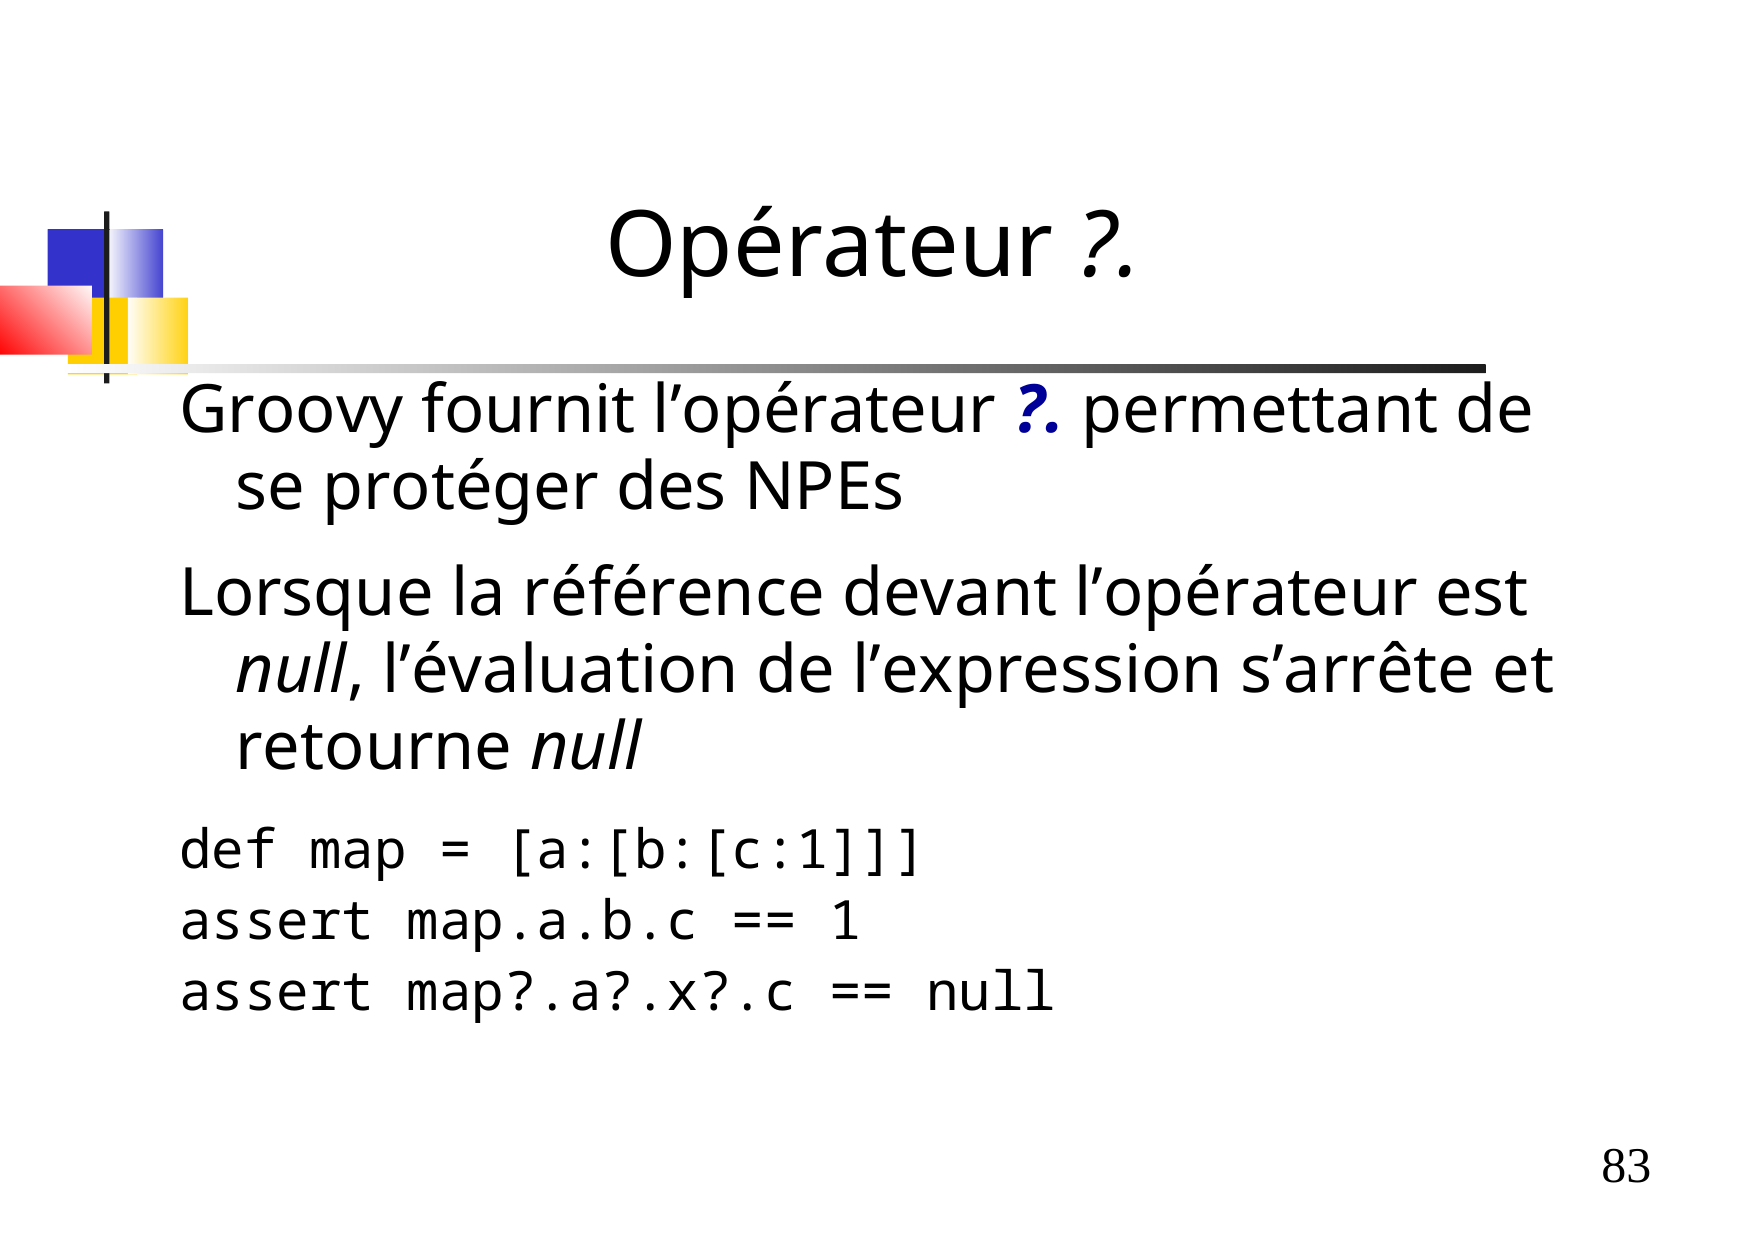

# Opérateur ?.
Groovy fournit l’opérateur ?. permettant de se protéger des NPEs
Lorsque la référence devant l’opérateur est null, l’évaluation de l’expression s’arrête et retourne null
def map = [a:[b:[c:1]]]
assert map.a.b.c == 1
assert map?.a?.x?.c == null